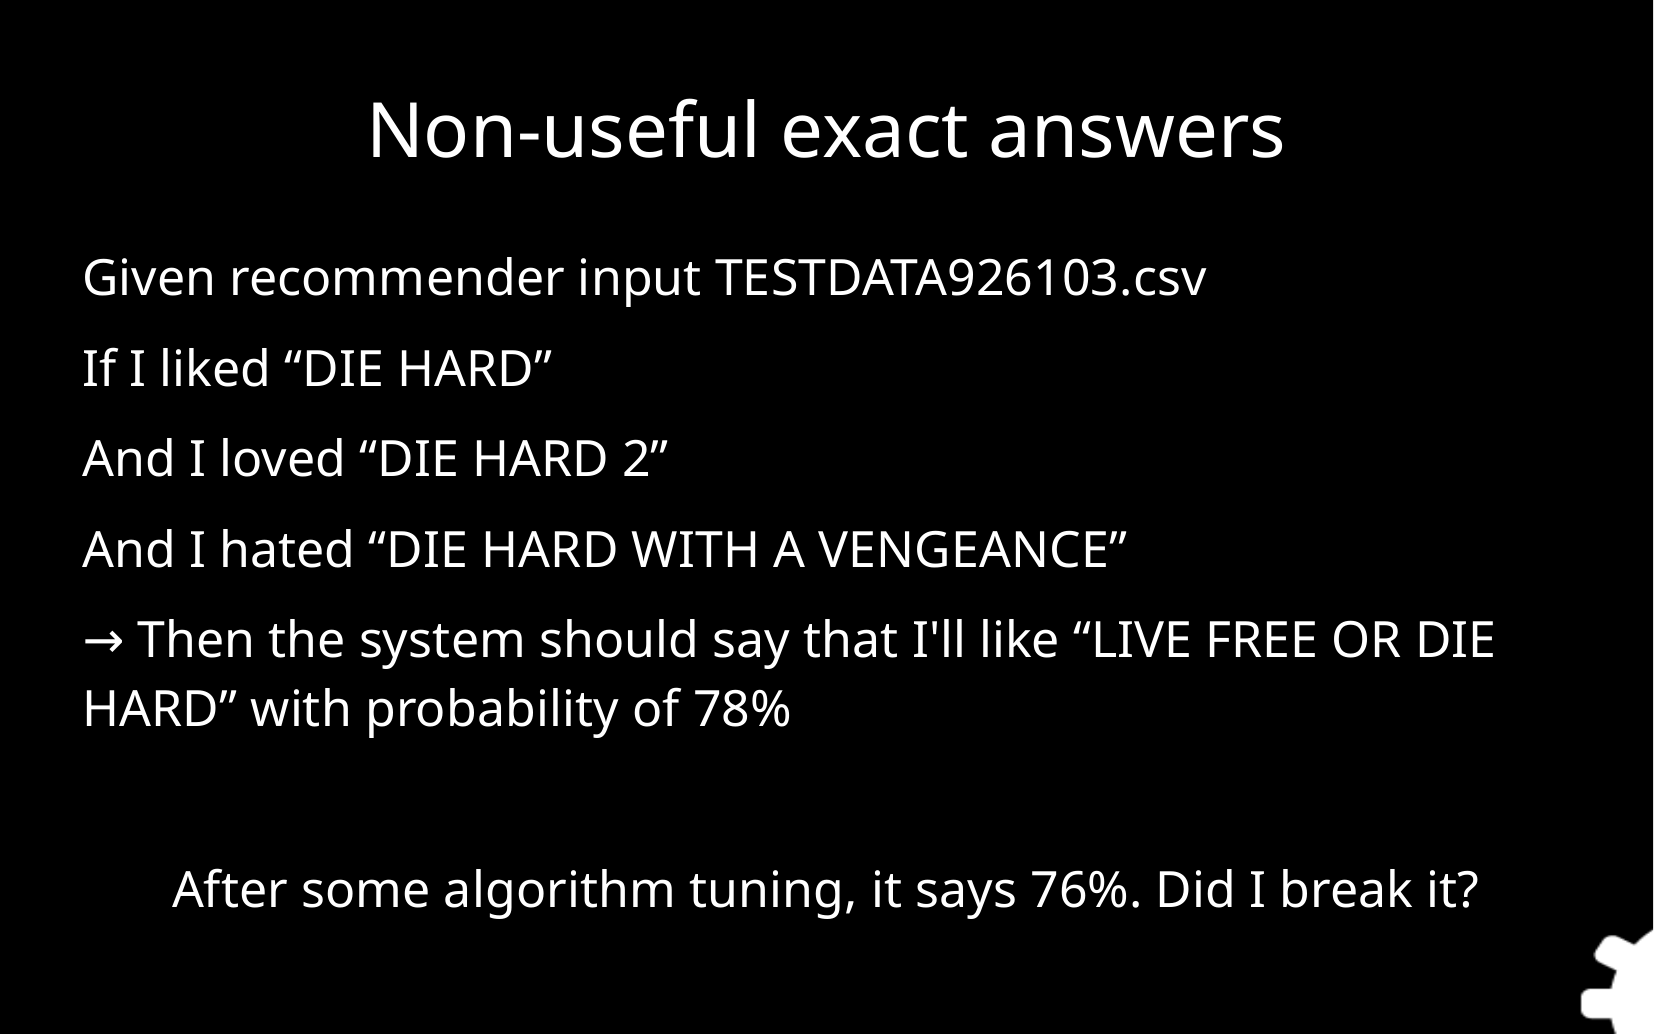

# Non-useful exact answers
Given recommender input TESTDATA926103.csv
If I liked “DIE HARD”
And I loved “DIE HARD 2”
And I hated “DIE HARD WITH A VENGEANCE”
→ Then the system should say that I'll like “LIVE FREE OR DIE HARD” with probability of 78%
After some algorithm tuning, it says 76%. Did I break it?